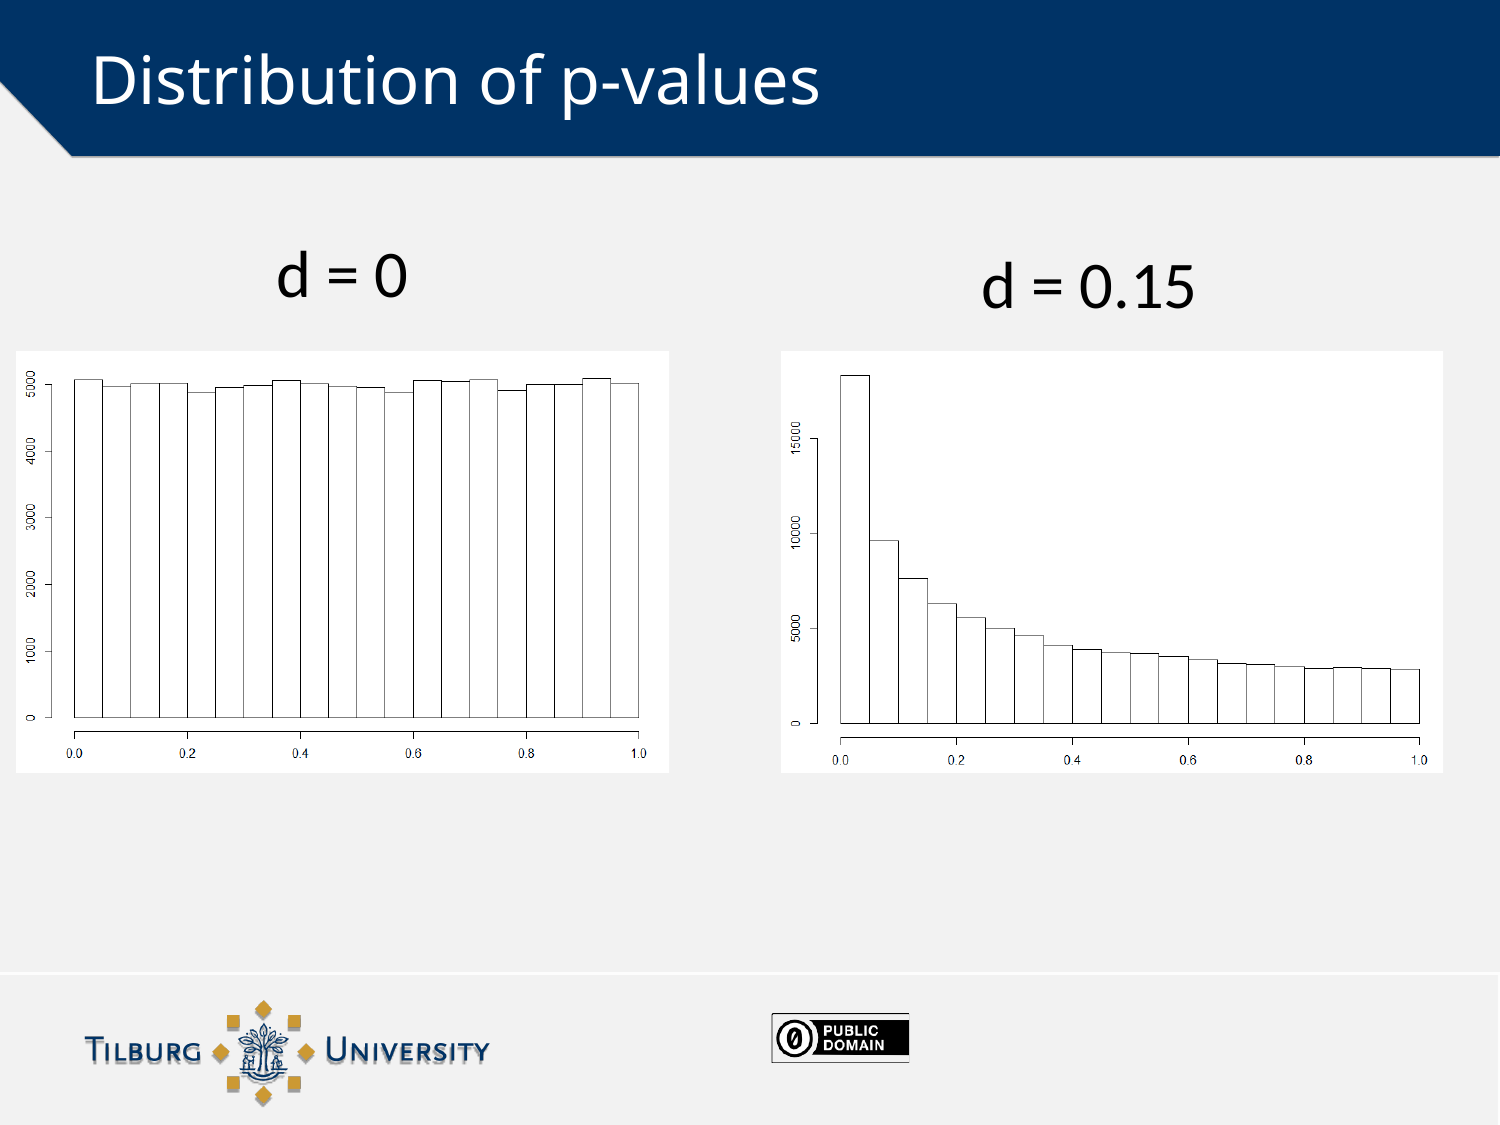

# Distribution of p-values
d = 0
d = 0.15